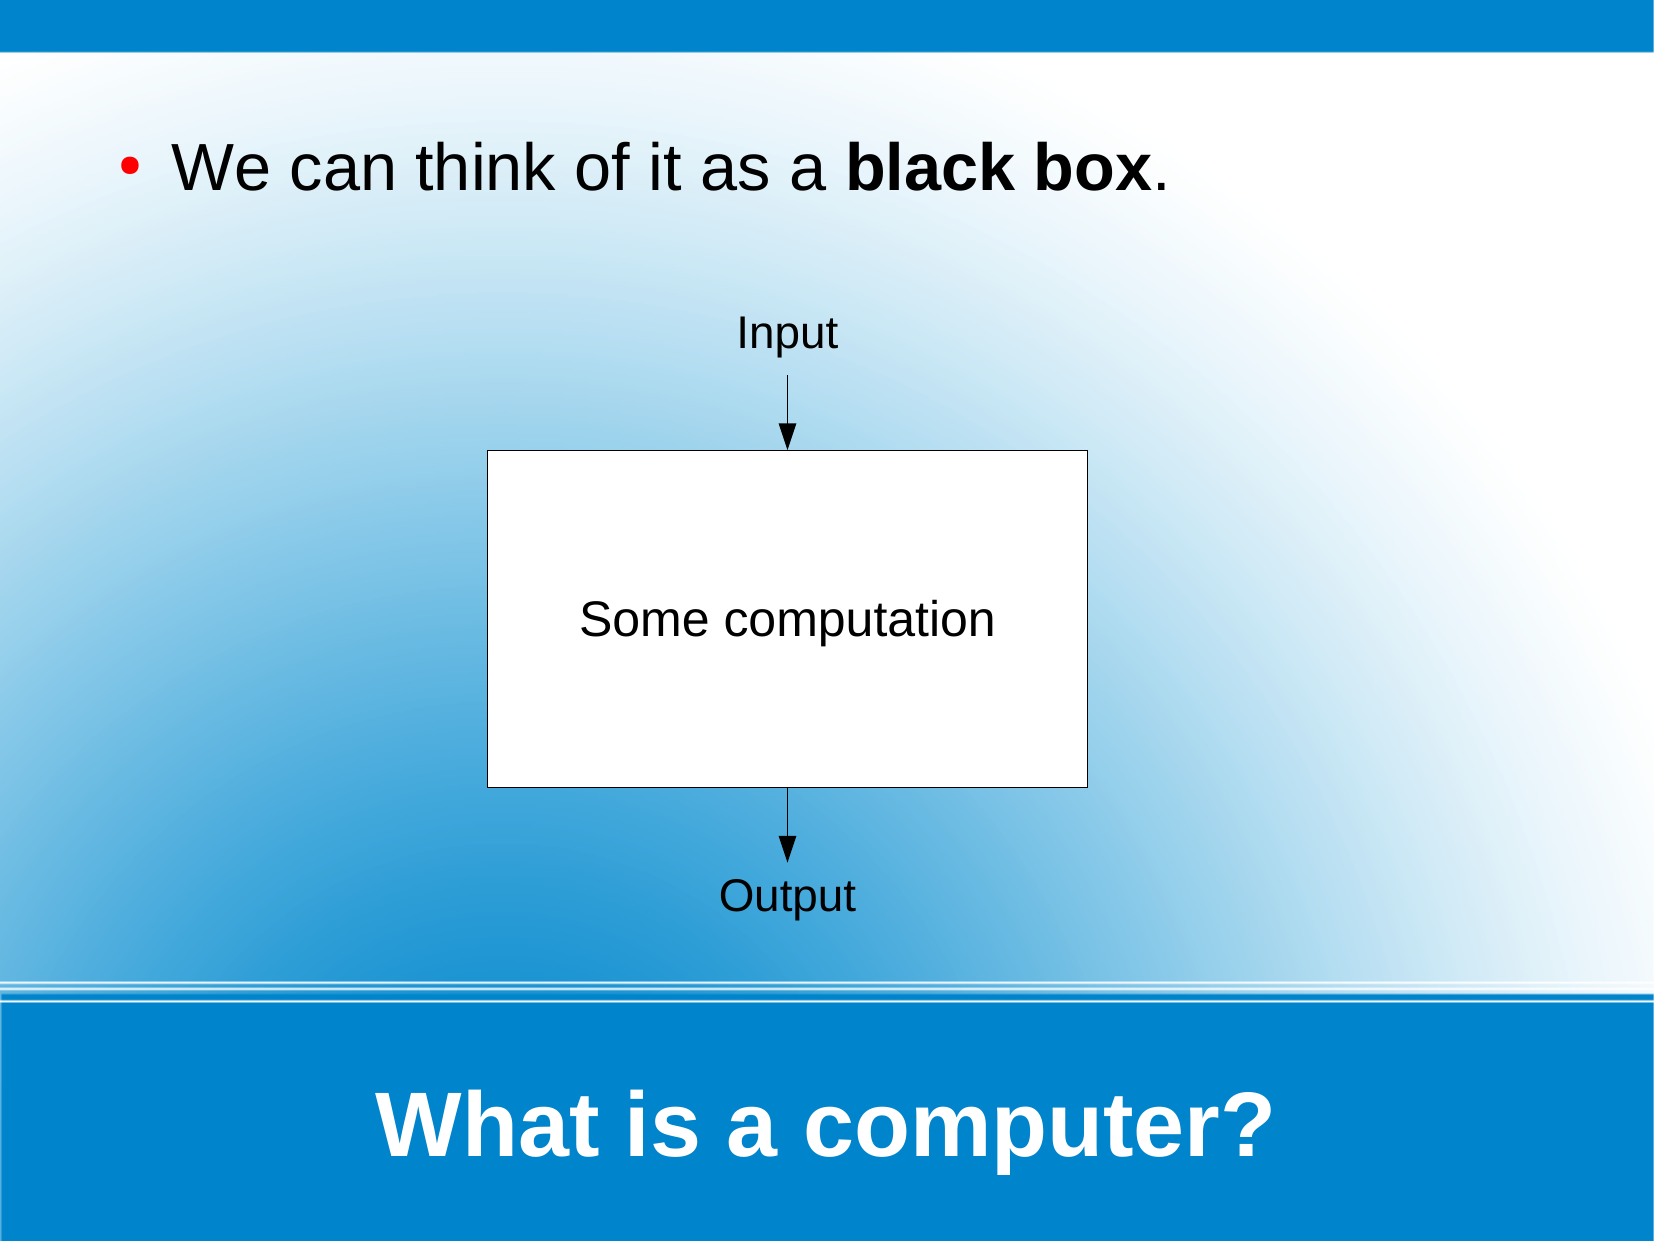

We can think of it as a black box.
Input
Some computation
Output
# What is a computer?